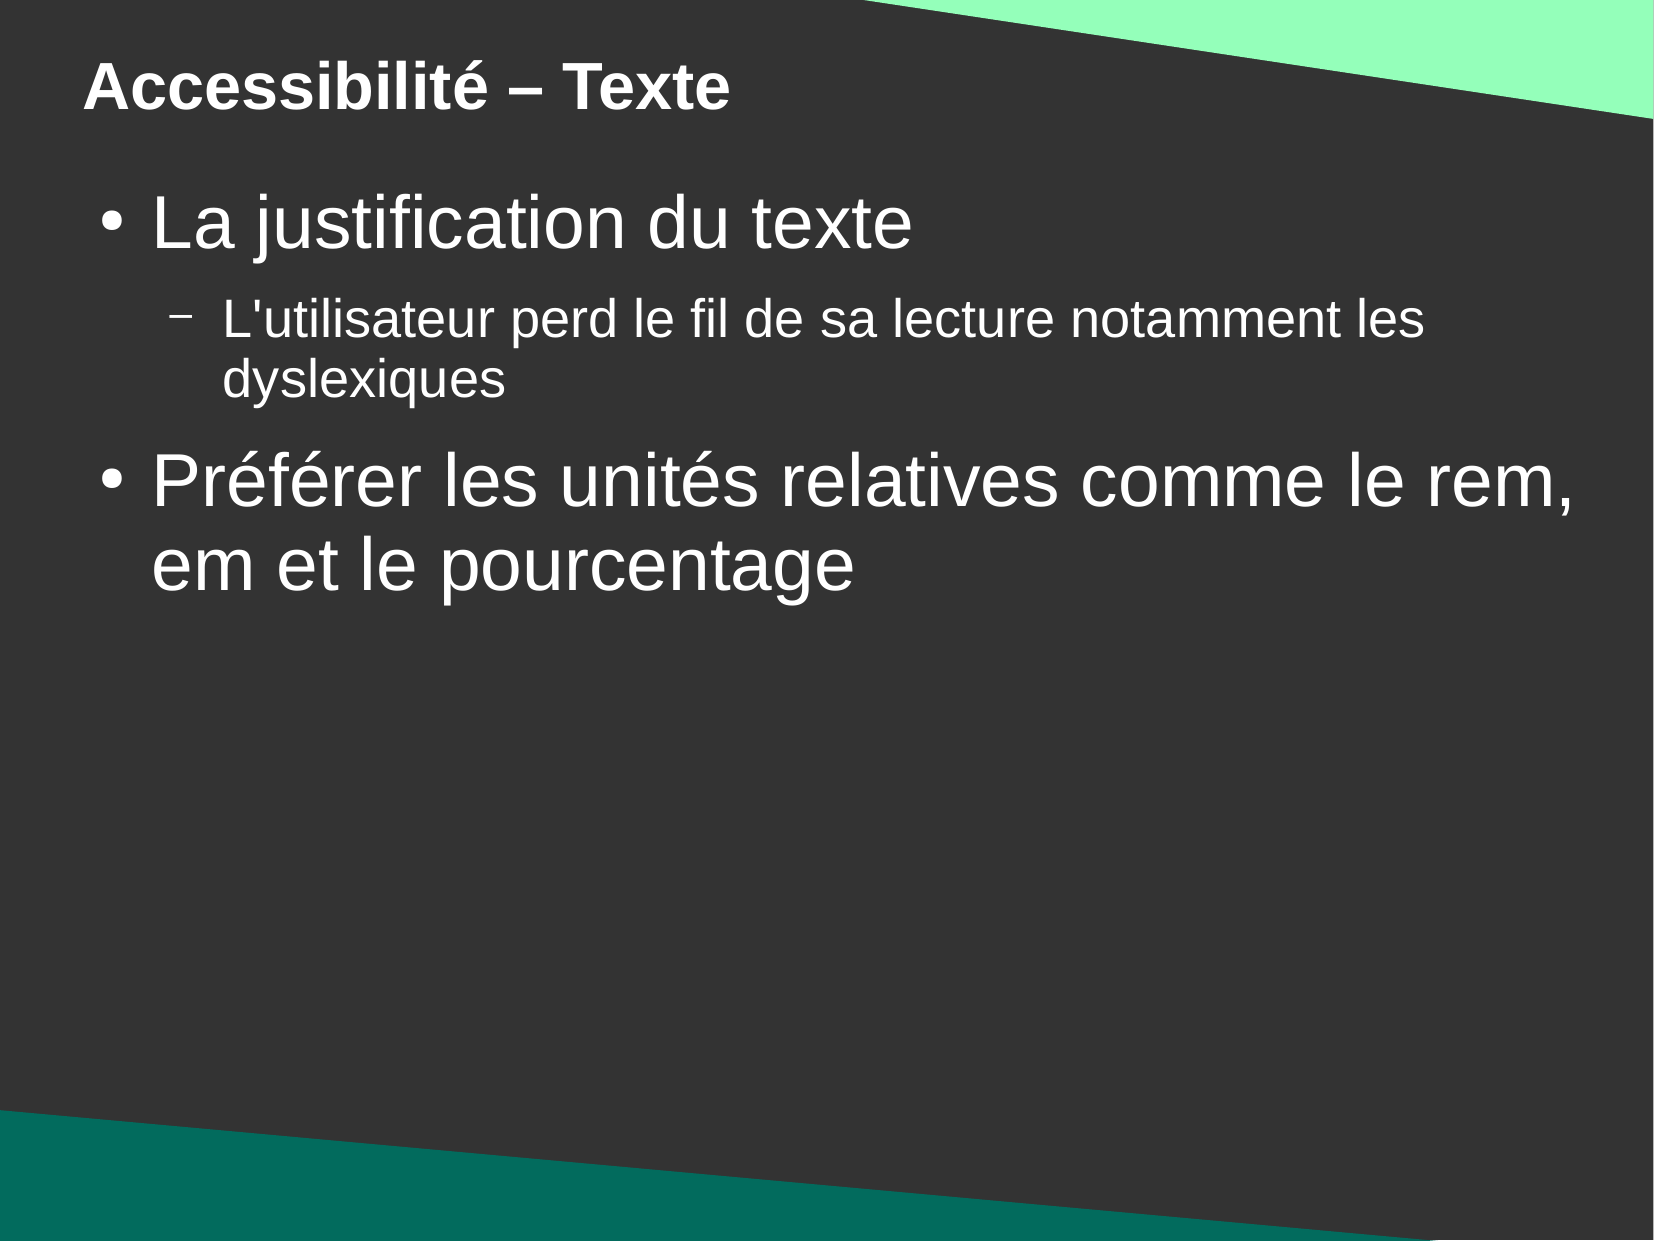

# Accessibilité – Texte
La justification du texte
L'utilisateur perd le fil de sa lecture notamment les dyslexiques
Préférer les unités relatives comme le rem, em et le pourcentage